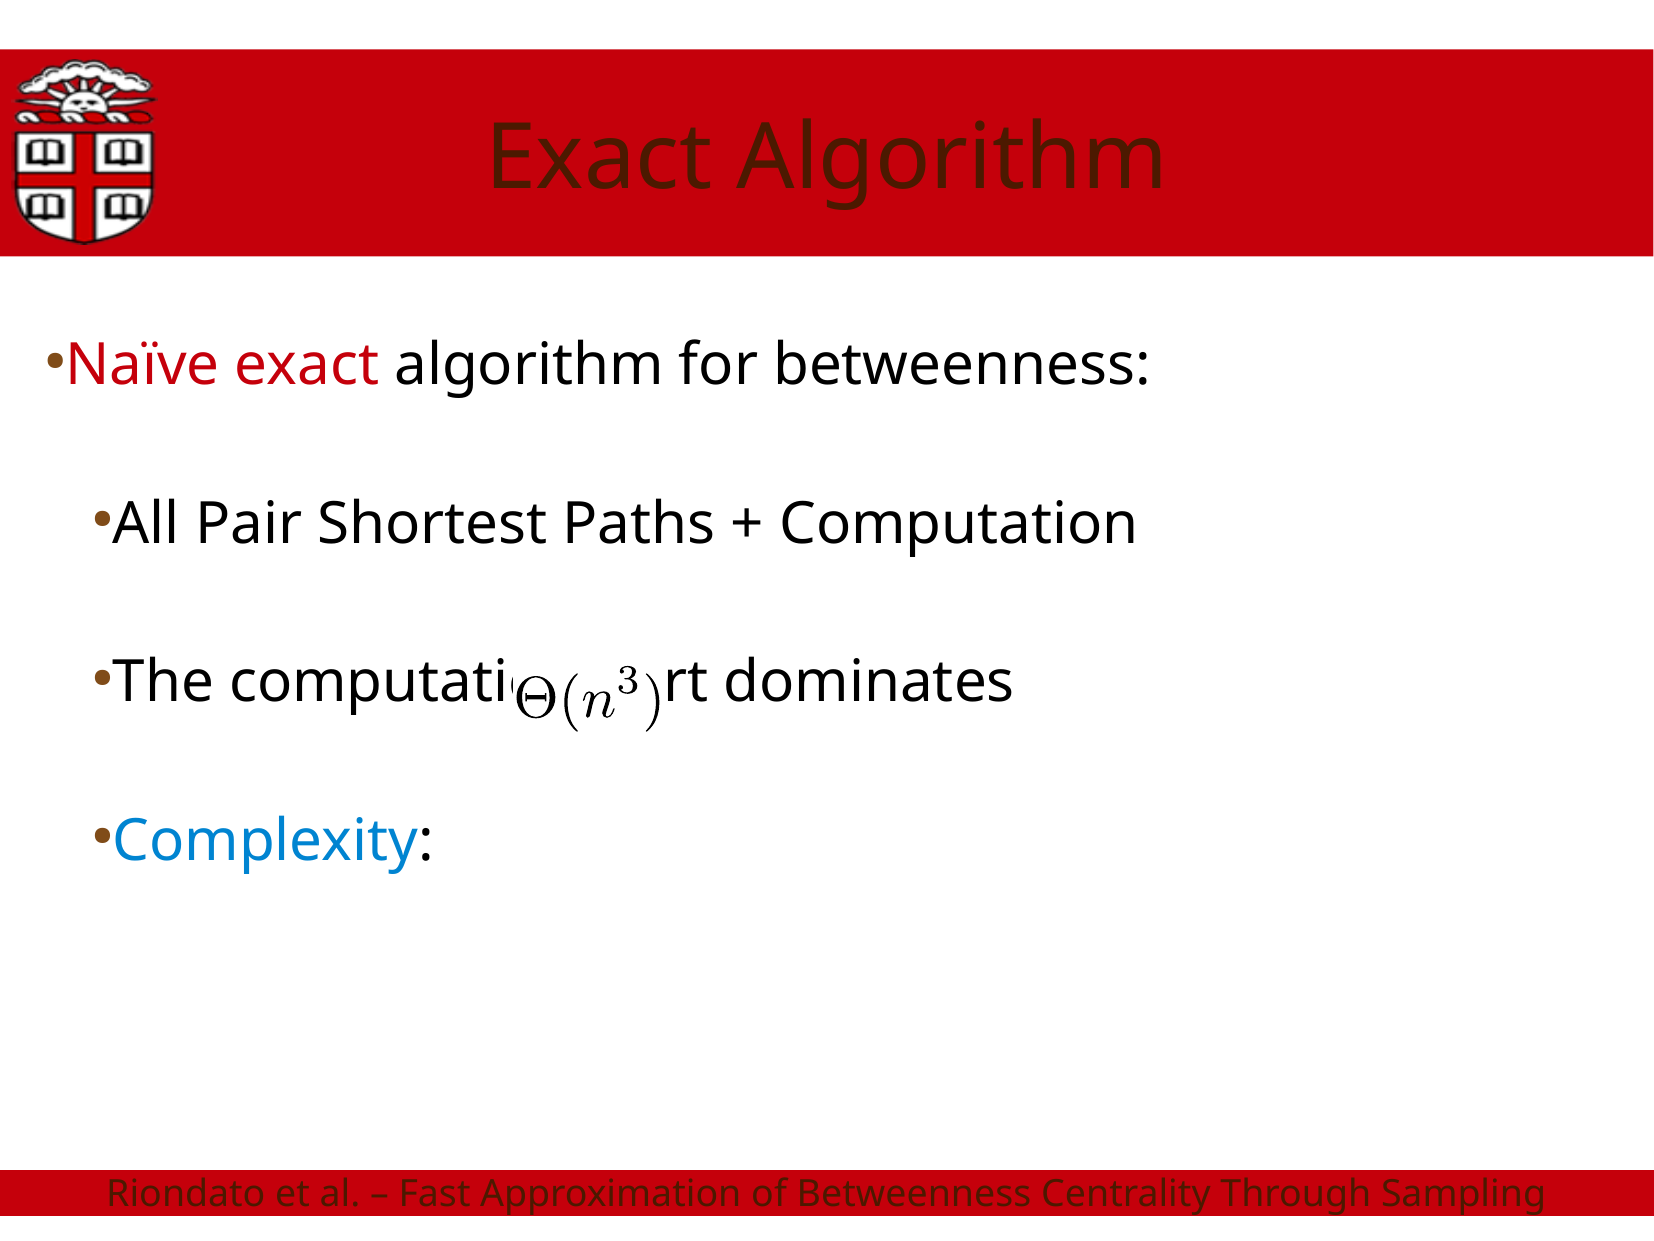

# Exact Algorithm
Naïve exact algorithm for betweenness:
All Pair Shortest Paths + Computation
The computation part dominates
Complexity:
Riondato et al. – Fast Approximation of Betweenness Centrality Through Sampling